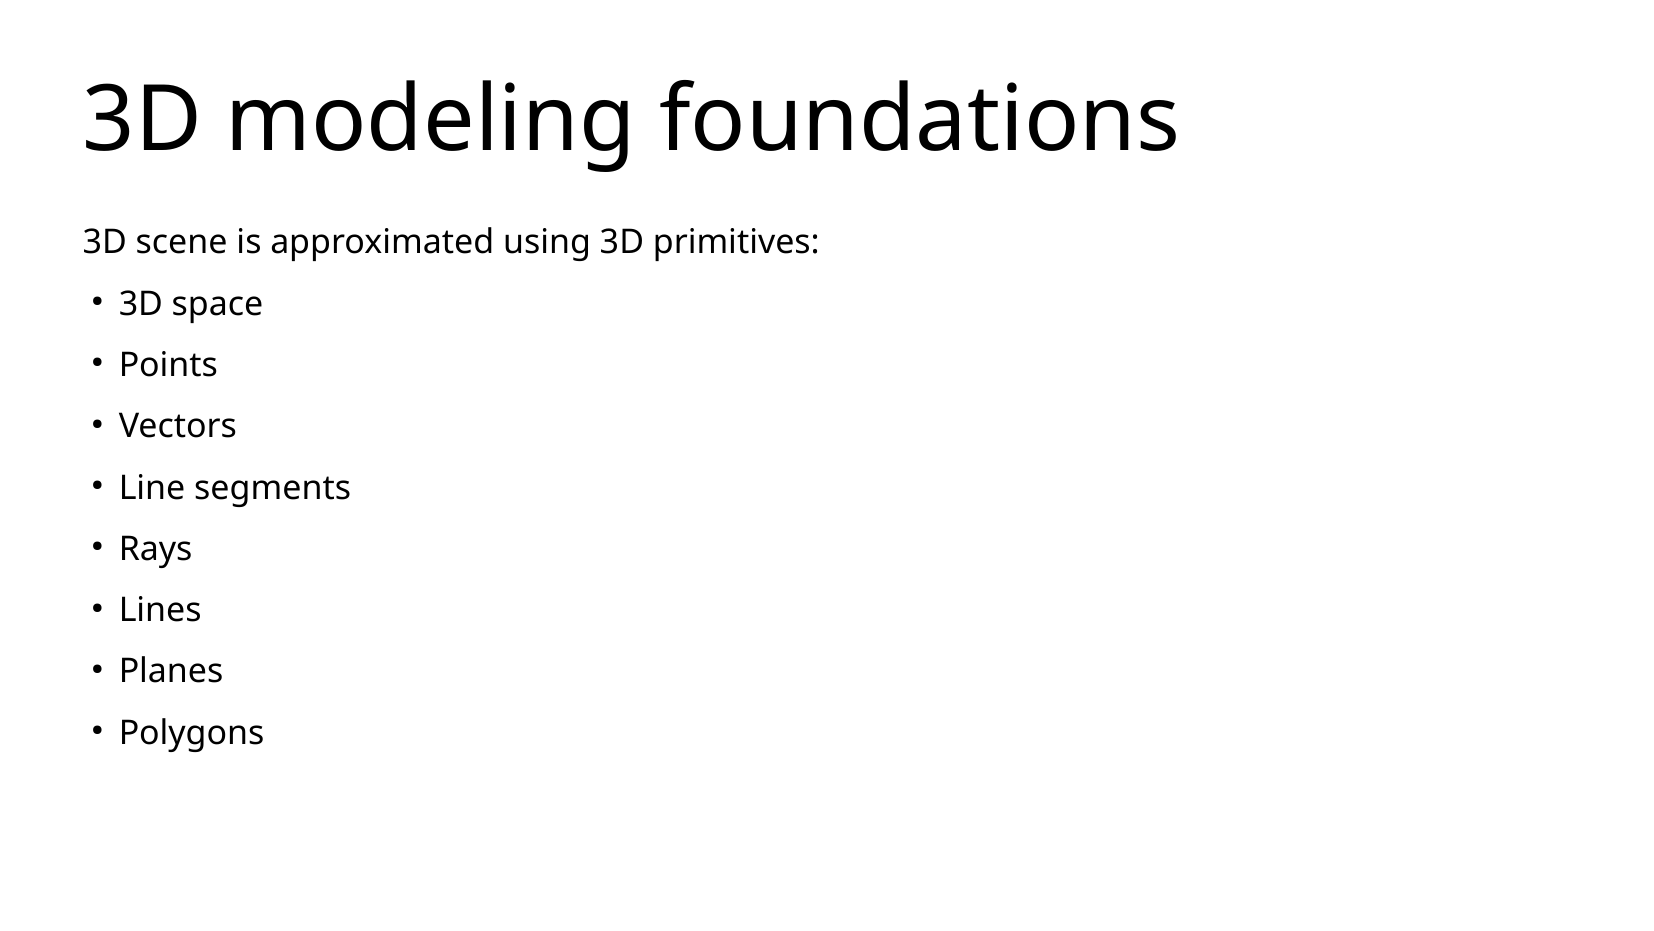

# 3D modeling foundations
3D scene is approximated using 3D primitives:
3D space
Points
Vectors
Line segments
Rays
Lines
Planes
Polygons